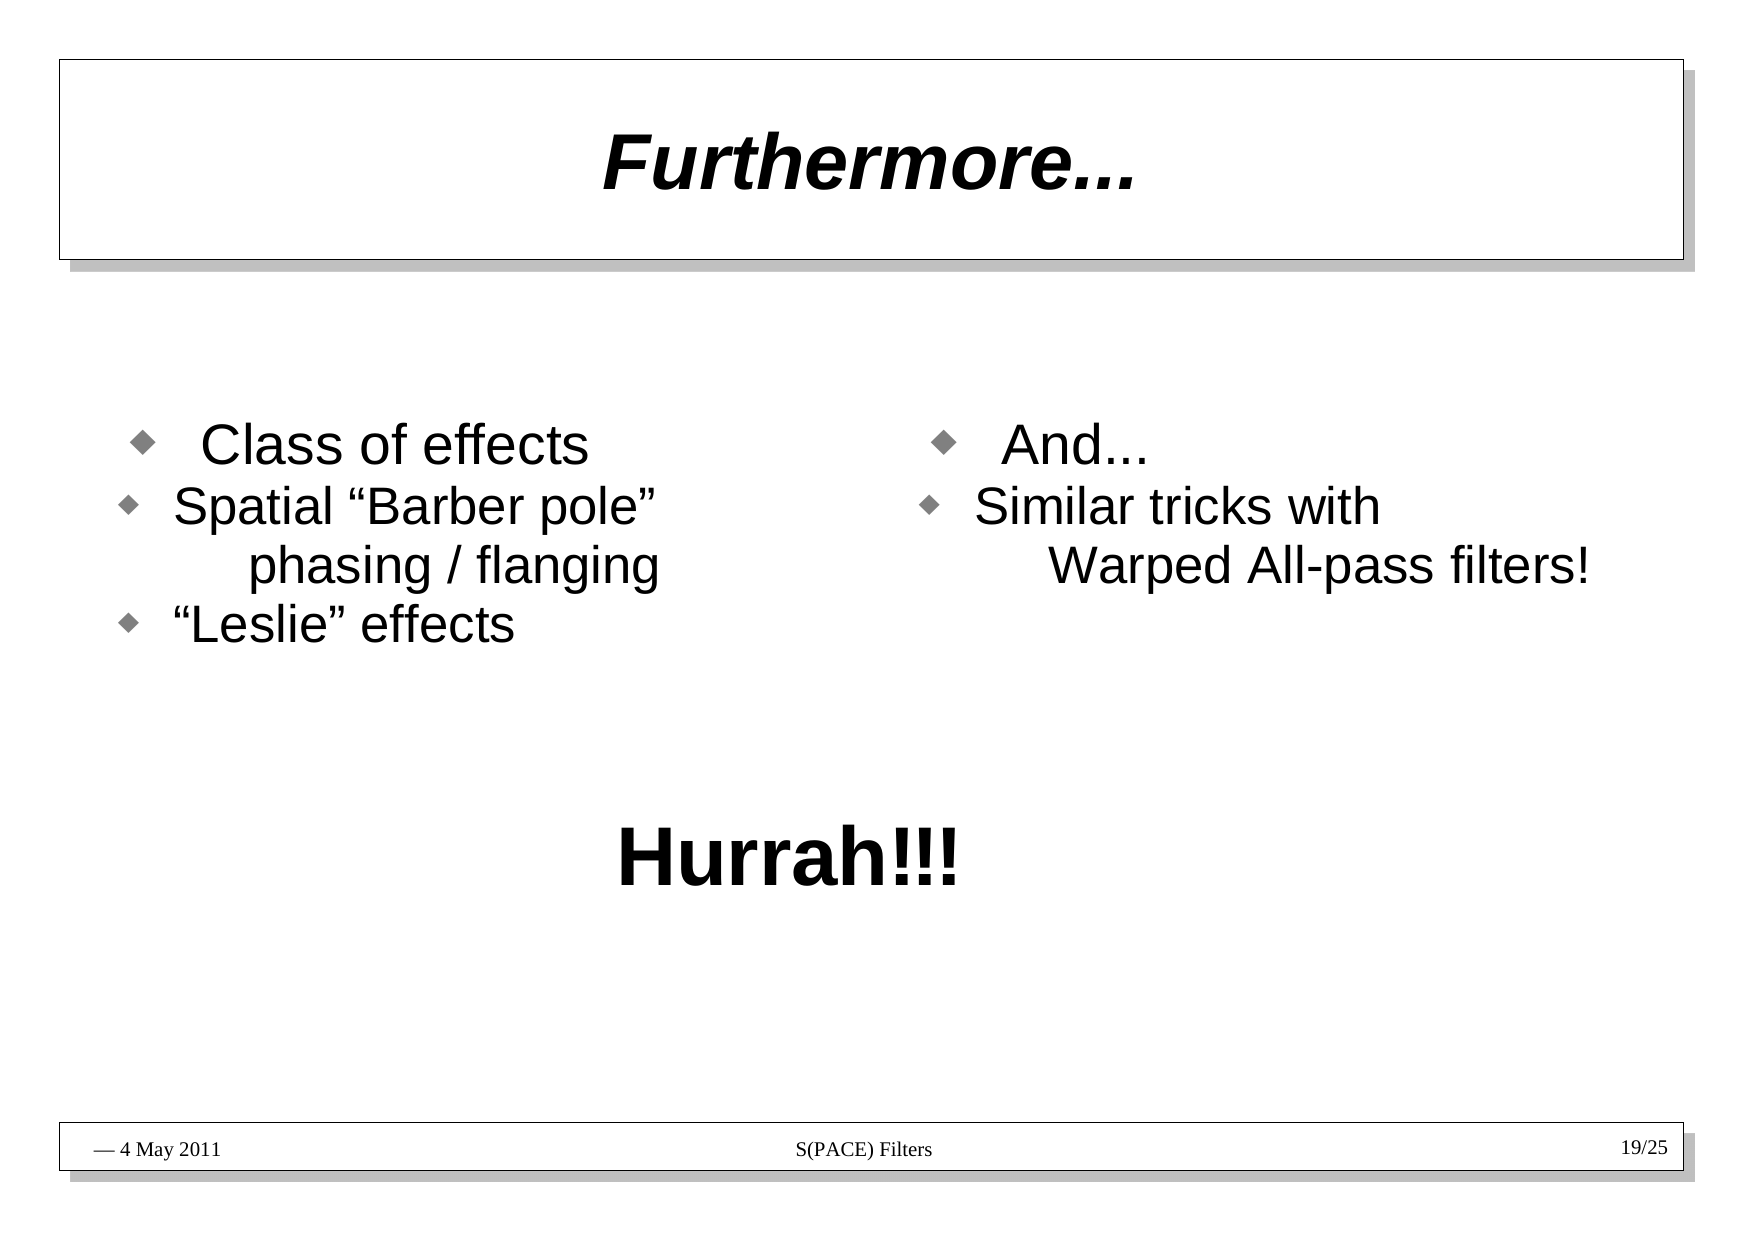

# Furthermore...
Class of effects
Spatial “Barber pole” phasing / flanging
“Leslie” effects
And...
Similar tricks with
Warped All-pass filters!
Hurrah!
!
!